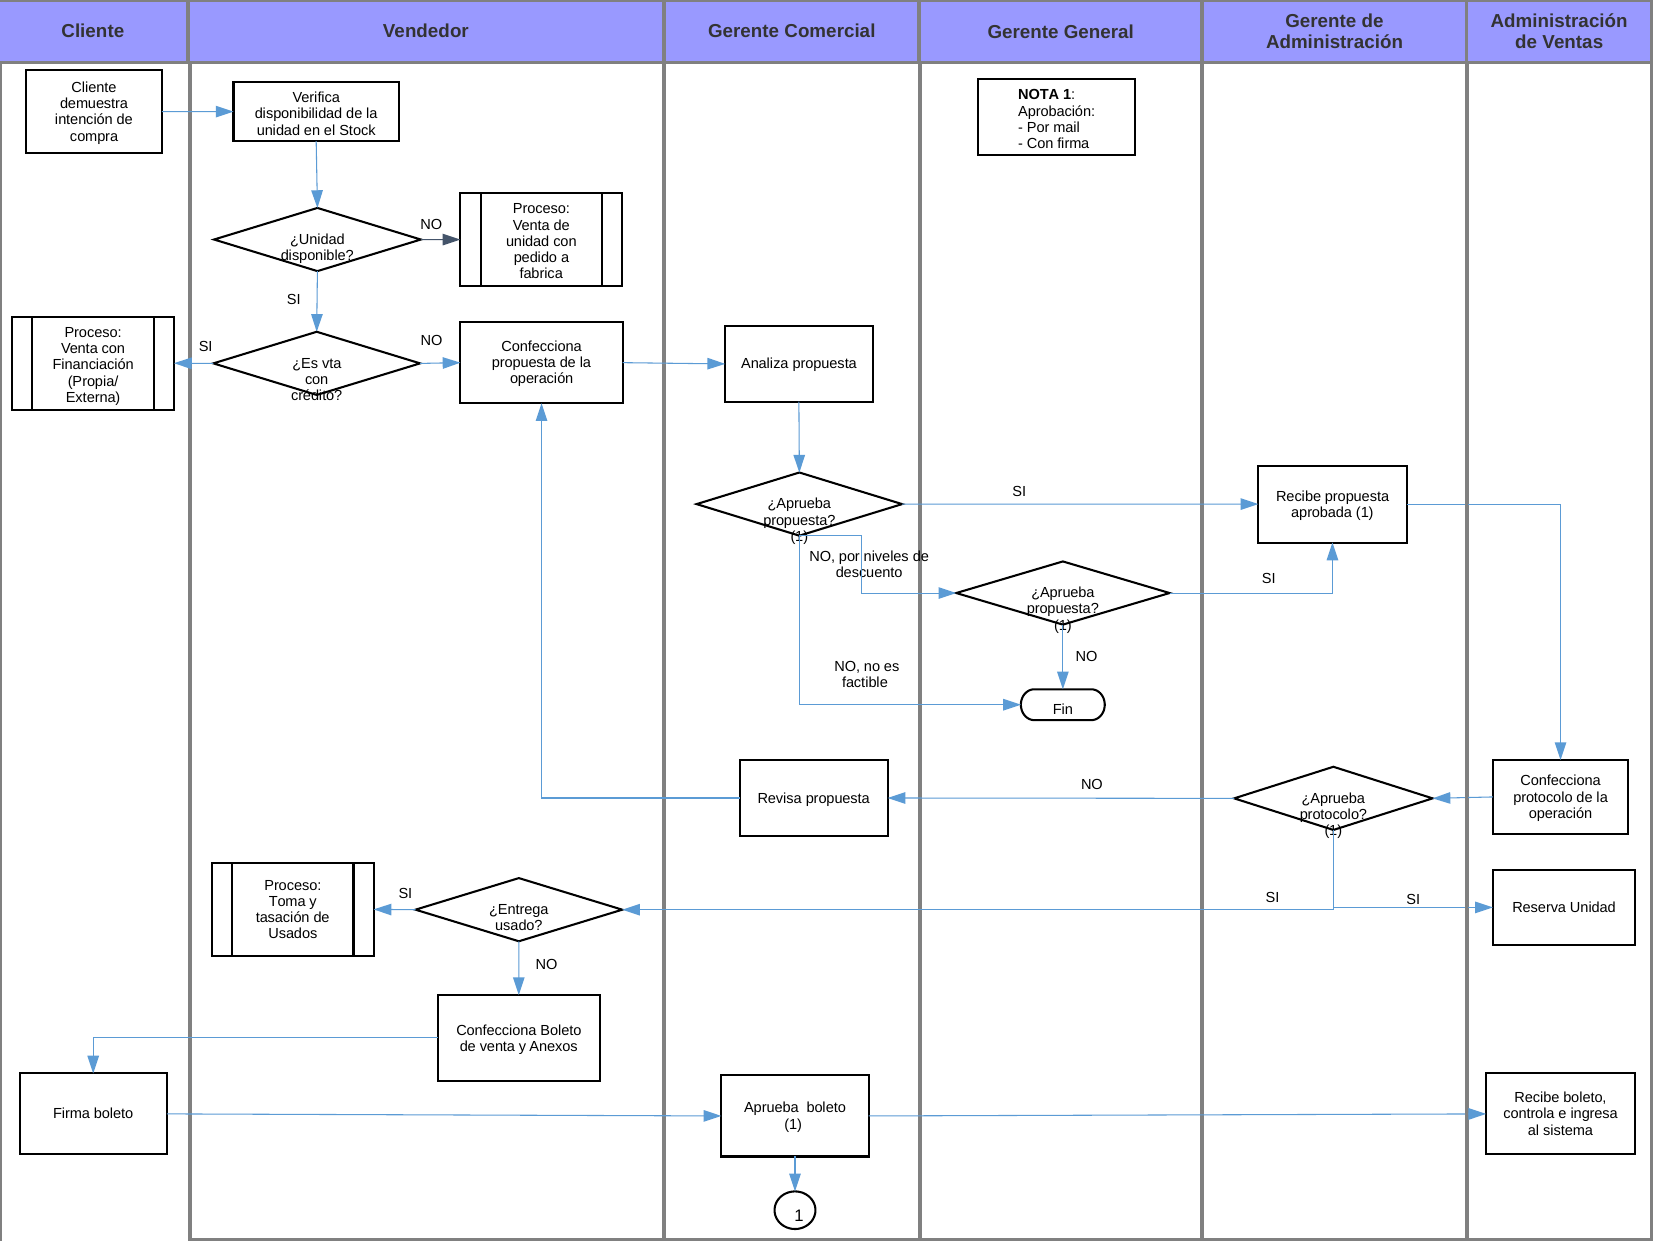

Cliente
Vendedor
Gerente Comercial
Gerente de Administración
Administración de Ventas
Gerente General
Cliente demuestra intención de compra
NOTA 1:
Aprobación:
- Por mail
- Con firma
Verifica disponibilidad de la unidad en el Stock
Proceso: Venta de unidad con pedido a fabrica
¿Unidad disponible?
NO
SI
Proceso: Venta con Financiación (Propia/ Externa)
Confecciona propuesta de la operación
NO
Analiza propuesta
SI
¿Es vta con crédito?
Recibe propuesta aprobada (1)
¿Aprueba propuesta? (1)
SI
NO, por niveles de descuento
¿Aprueba propuesta? (1)
SI
NO
NO, no es factible
Fin
Confecciona protocolo de la operación
Revisa propuesta
¿Aprueba protocolo?(1)
NO
Proceso: Toma y tasación de Usados
Reserva Unidad
SI
¿Entrega usado?
SI
SI
NO
Confecciona Boleto de venta y Anexos
Firma boleto
Recibe boleto, controla e ingresa al sistema
Aprueba boleto (1)
1